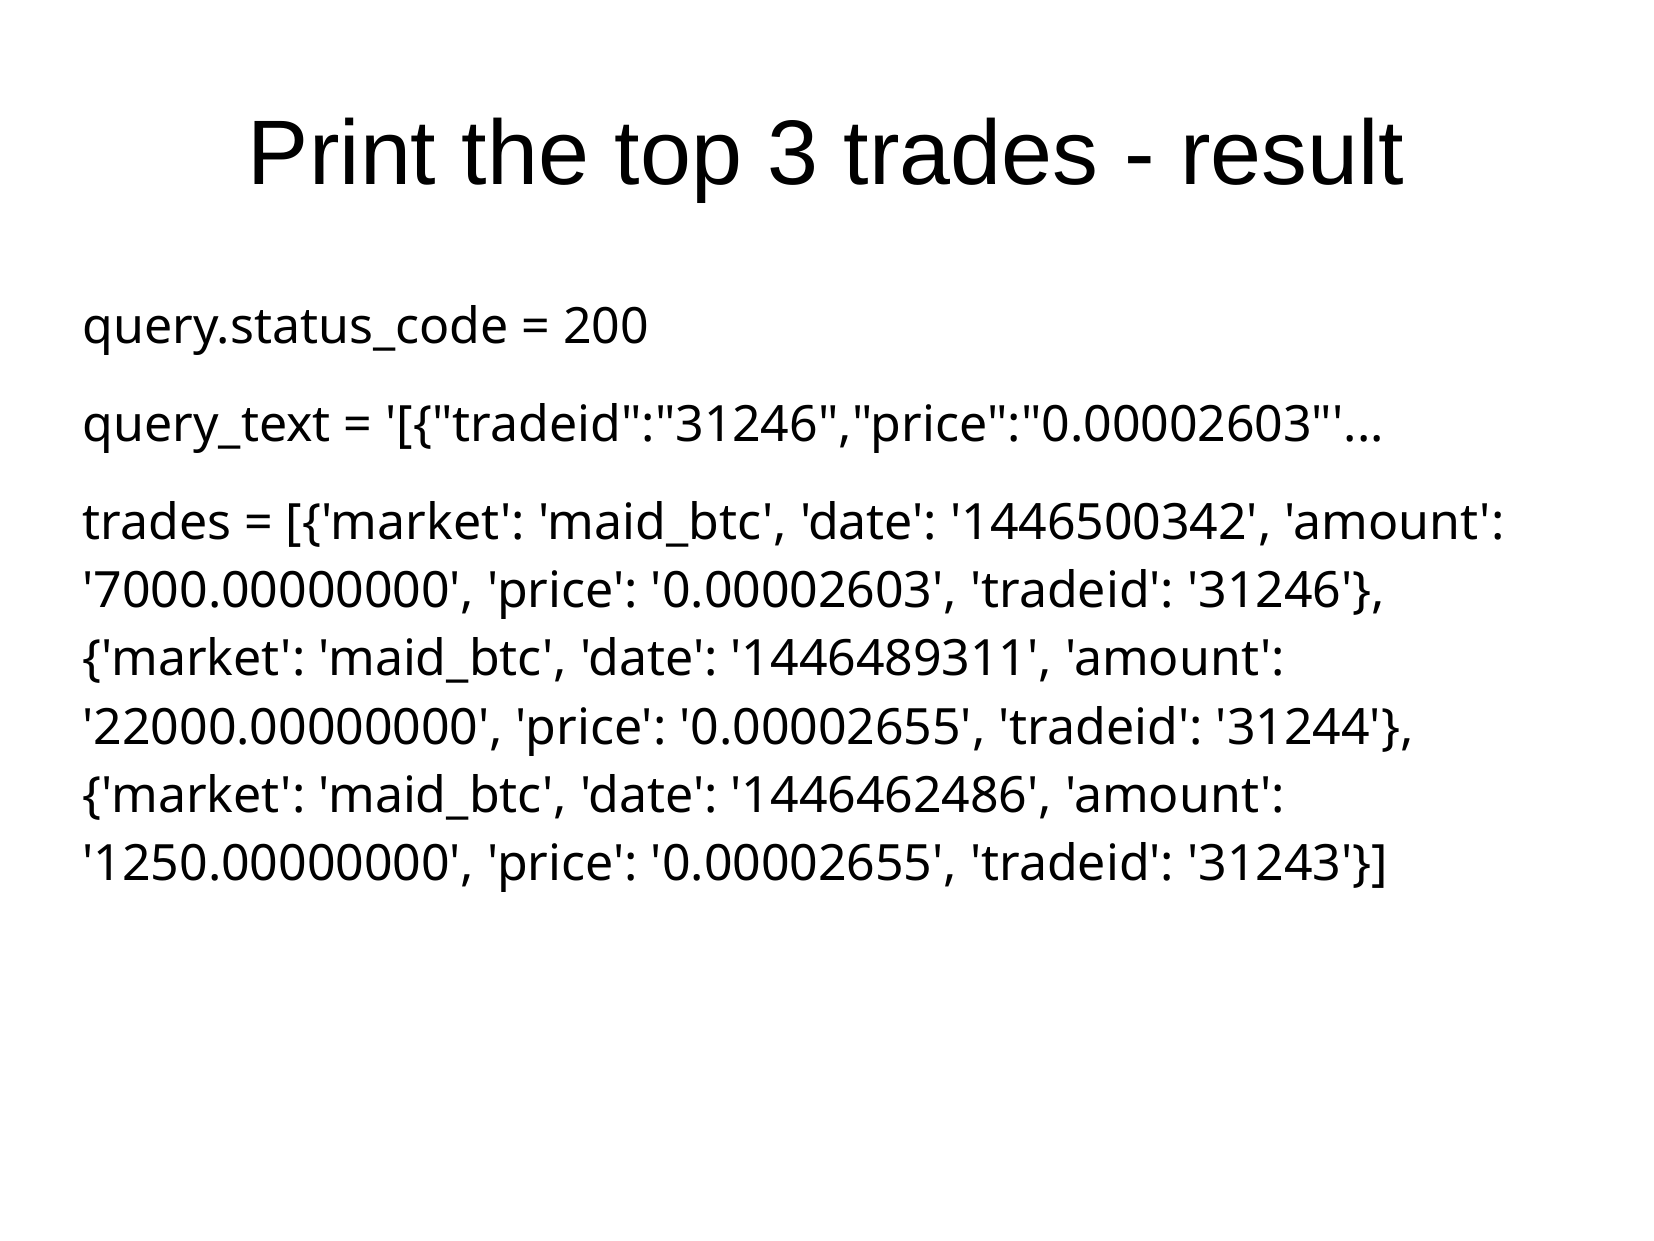

# Print the top 3 trades - result
query.status_code = 200
query_text = '[{"tradeid":"31246","price":"0.00002603"'...
trades = [{'market': 'maid_btc', 'date': '1446500342', 'amount': '7000.00000000', 'price': '0.00002603', 'tradeid': '31246'}, {'market': 'maid_btc', 'date': '1446489311', 'amount': '22000.00000000', 'price': '0.00002655', 'tradeid': '31244'}, {'market': 'maid_btc', 'date': '1446462486', 'amount': '1250.00000000', 'price': '0.00002655', 'tradeid': '31243'}]